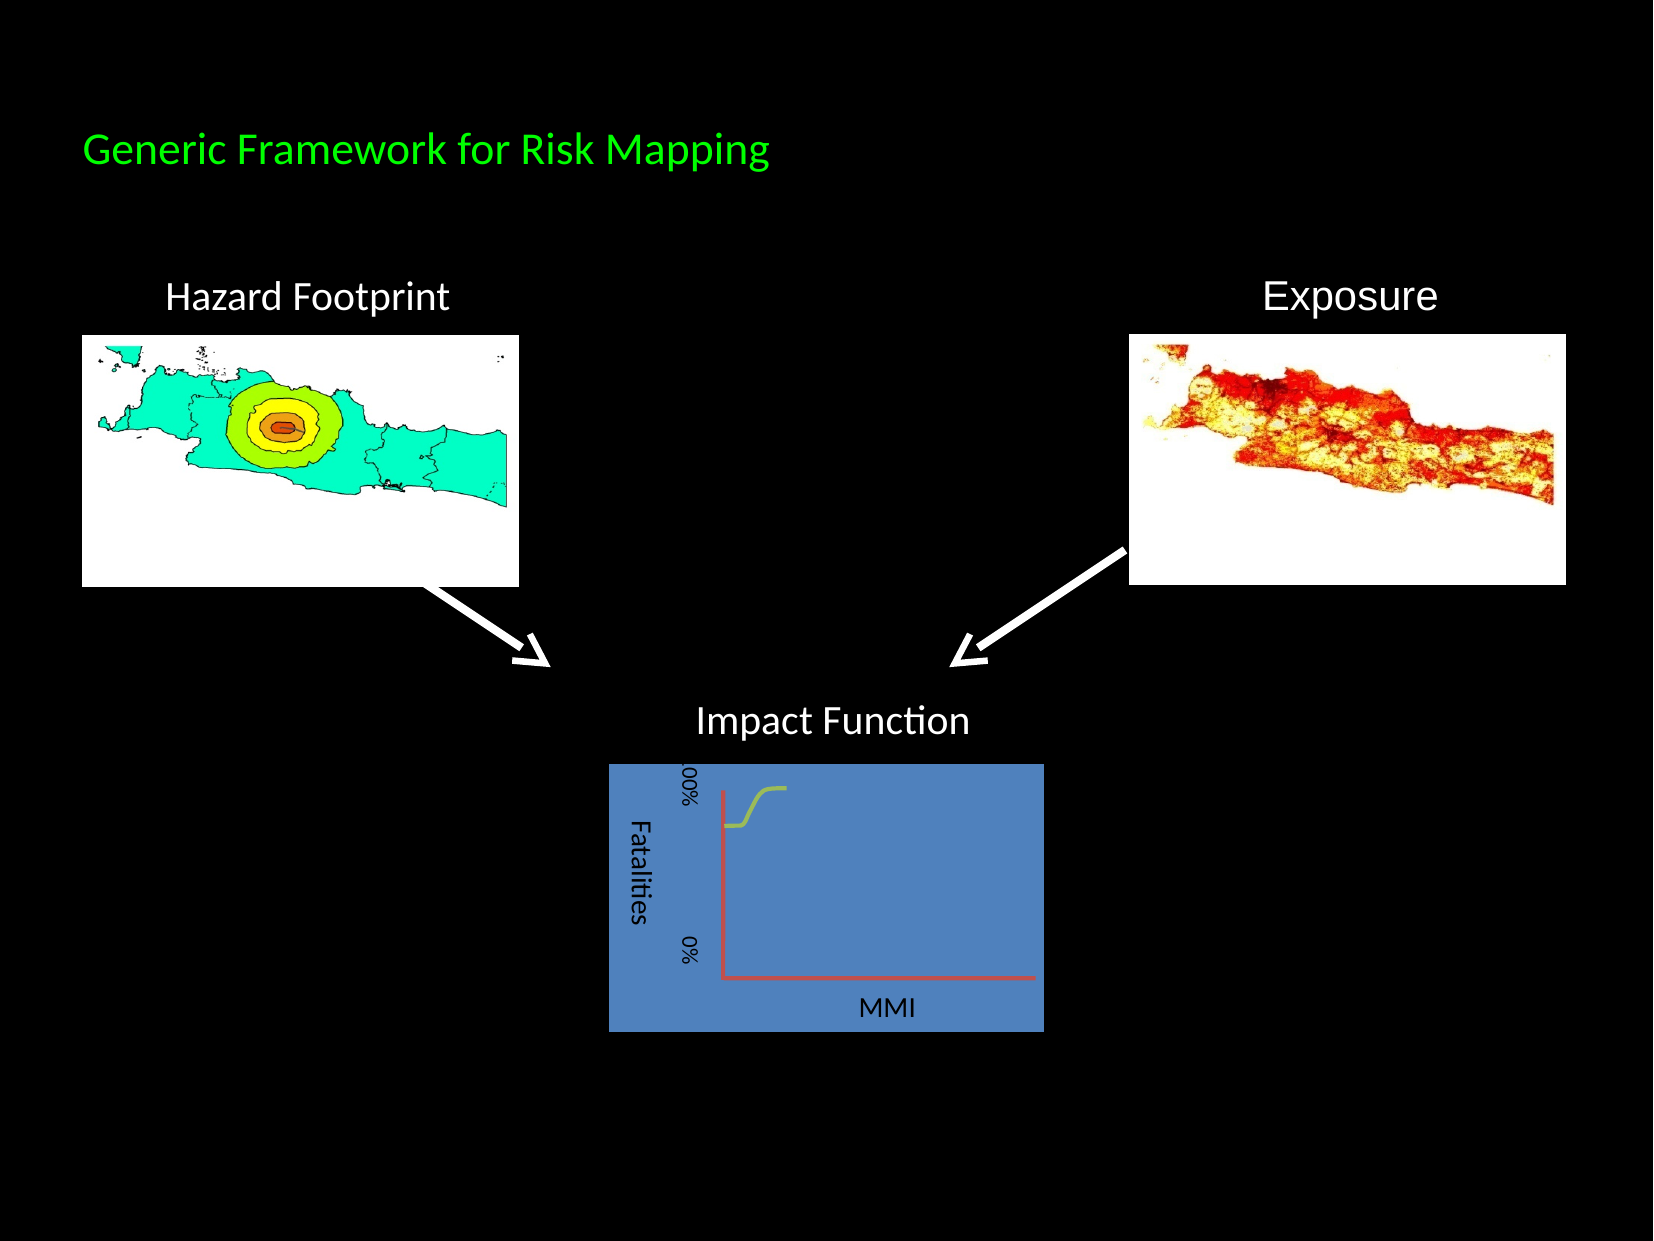

# Generic Framework for Risk Mapping
Hazard Footprint
Exposure
Impact Function
100%
Fatalities
0%
MMI